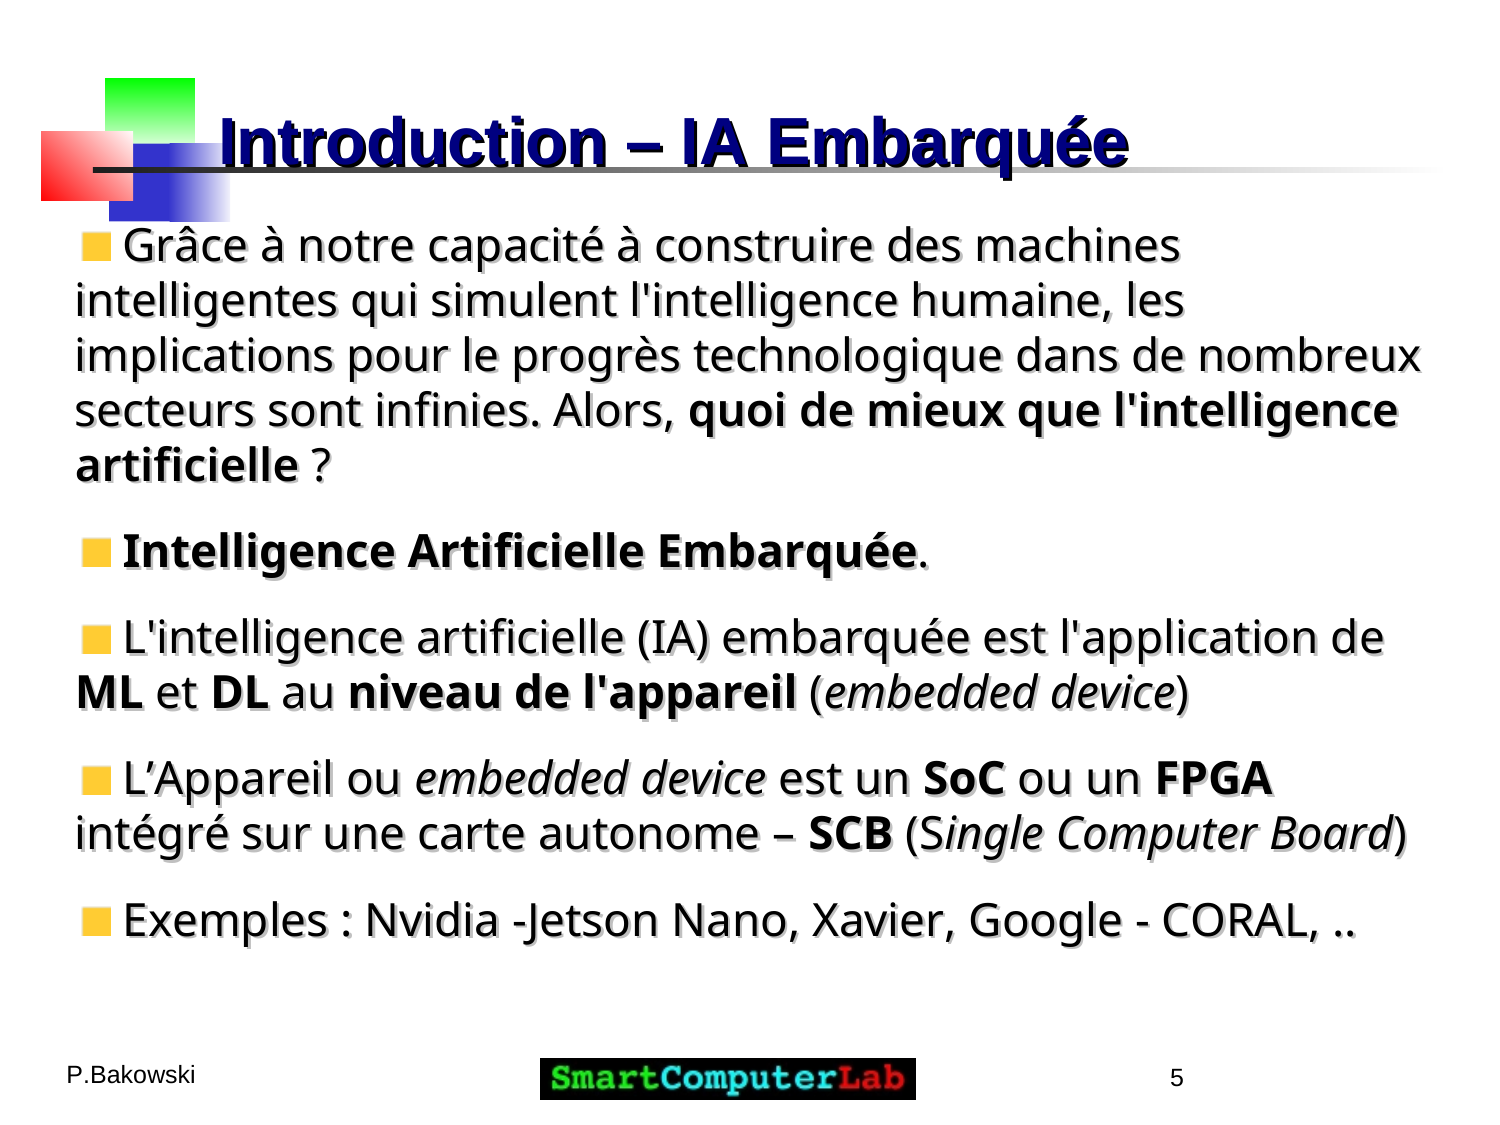

# Introduction – IA Embarquée
 Grâce à notre capacité à construire des machines intelligentes qui simulent l'intelligence humaine, les implications pour le progrès technologique dans de nombreux secteurs sont infinies. Alors, quoi de mieux que l'intelligence artificielle ?
 Intelligence Artificielle Embarquée.
 L'intelligence artificielle (IA) embarquée est l'application de ML et DL au niveau de l'appareil (embedded device)
 L’Appareil ou embedded device est un SoC ou un FPGA intégré sur une carte autonome – SCB (Single Computer Board)
 Exemples : Nvidia -Jetson Nano, Xavier, Google - CORAL, ..
5